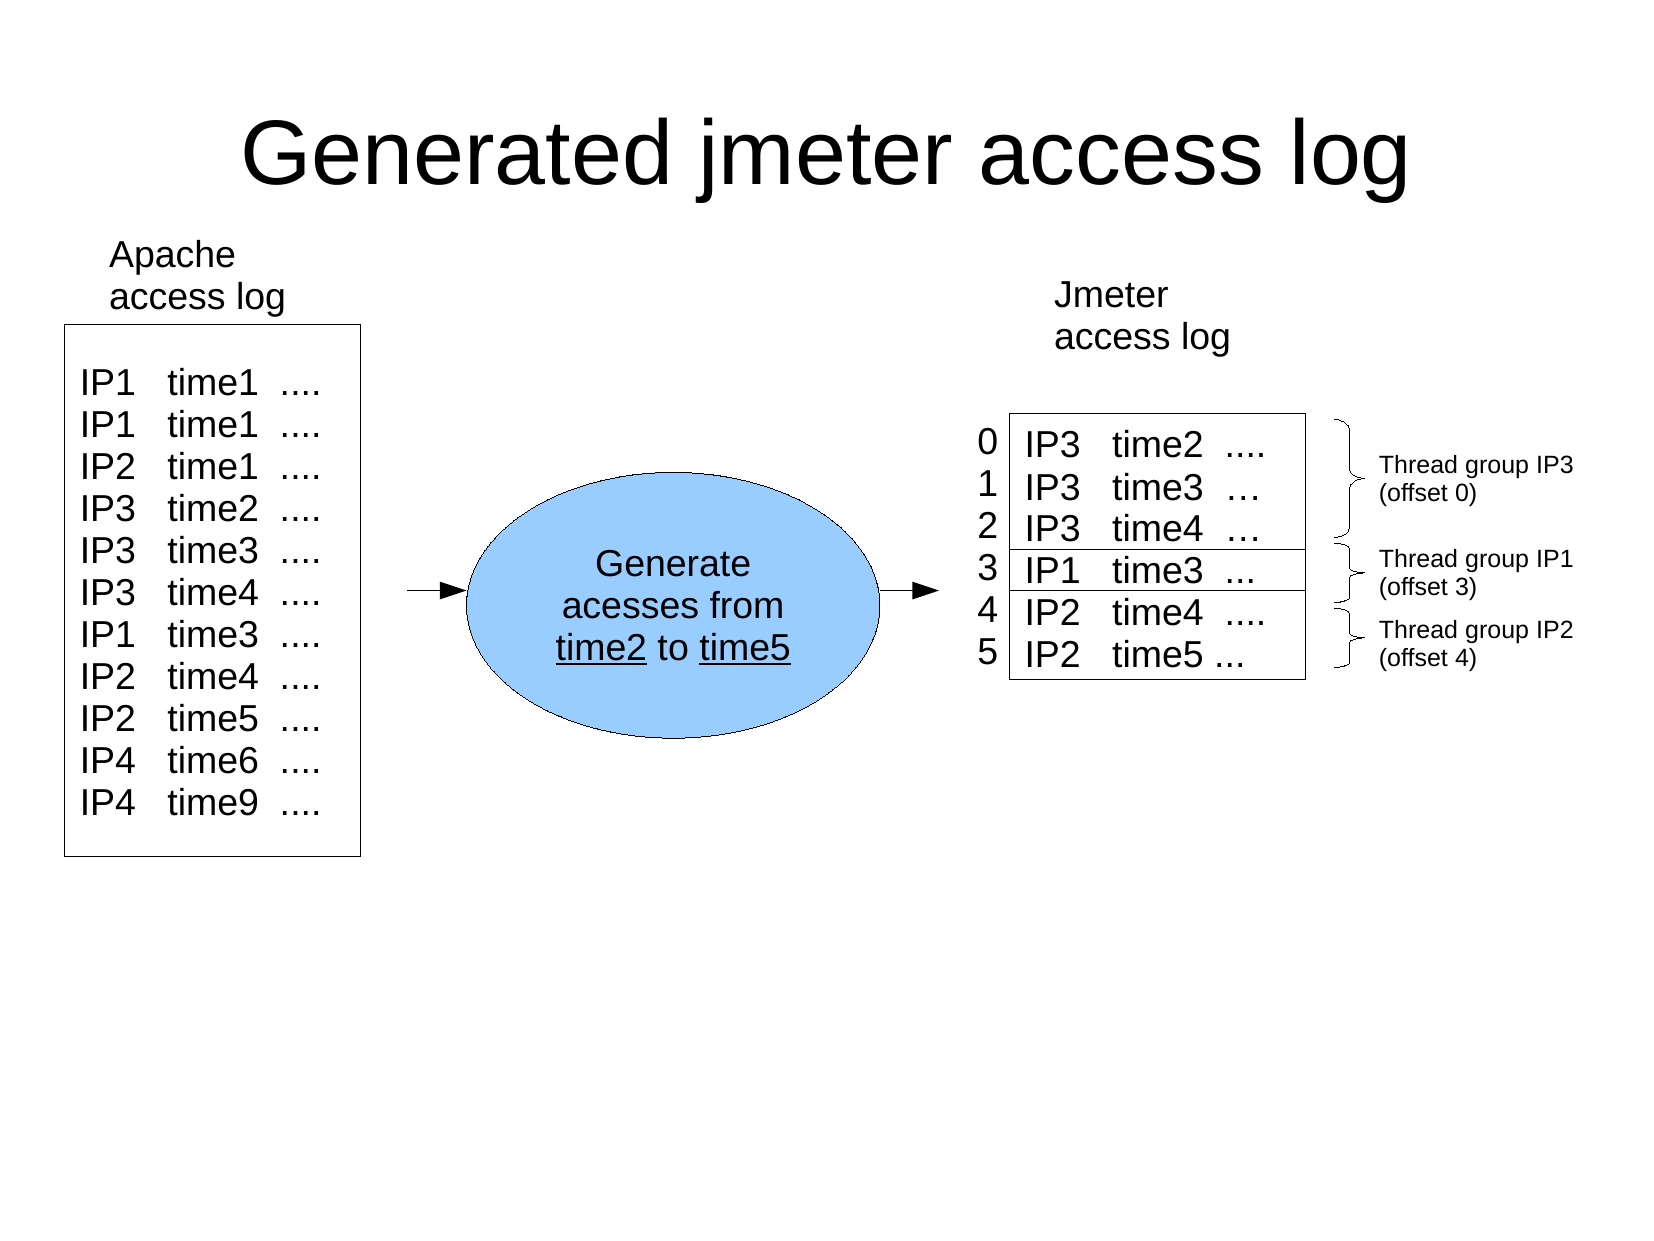

# Generated jmeter access log
Apache
access log
Jmeter
access log
IP1 time1 ....
IP1 time1 ....
IP2 time1 ....
IP3 time2 ....
IP3 time3 ....
IP3 time4 ....
IP1 time3 ....
IP2 time4 ....
IP2 time5 ....
IP4 time6 ....
IP4 time9 ....
0
1
2
3
4
5
IP3 time2 ....
IP3 time3 …
IP3 time4 …
IP1 time3 ...
IP2 time4 ....
IP2 time5 ...
Thread group IP3
(offset 0)
Generate
acesses from
time2 to time5
Thread group IP1
(offset 3)
Thread group IP2
(offset 4)